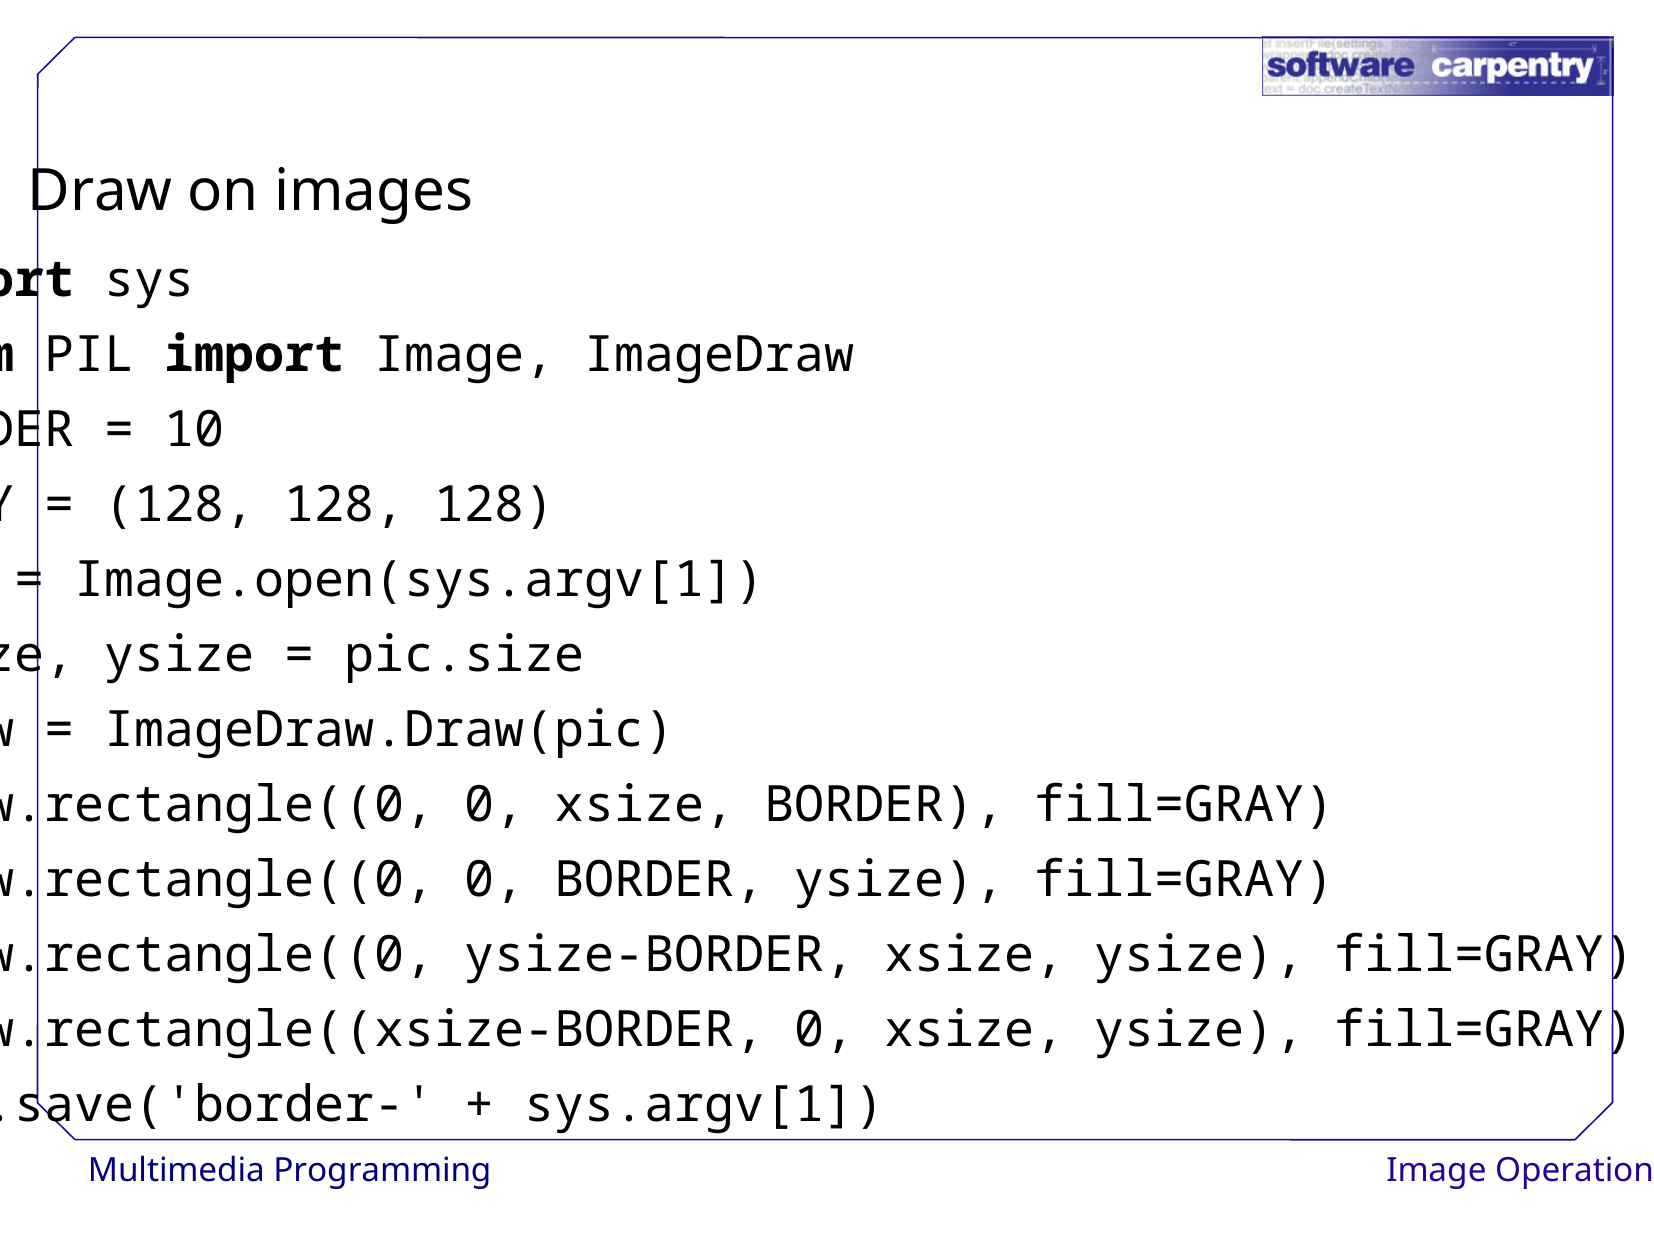

Draw on images
import sys
from PIL import Image, ImageDraw
BORDER = 10
GRAY = (128, 128, 128)
pic = Image.open(sys.argv[1])
xsize, ysize = pic.size
draw = ImageDraw.Draw(pic)
draw.rectangle((0, 0, xsize, BORDER), fill=GRAY)
draw.rectangle((0, 0, BORDER, ysize), fill=GRAY)
draw.rectangle((0, ysize-BORDER, xsize, ysize), fill=GRAY)
draw.rectangle((xsize-BORDER, 0, xsize, ysize), fill=GRAY)
pic.save('border-' + sys.argv[1])